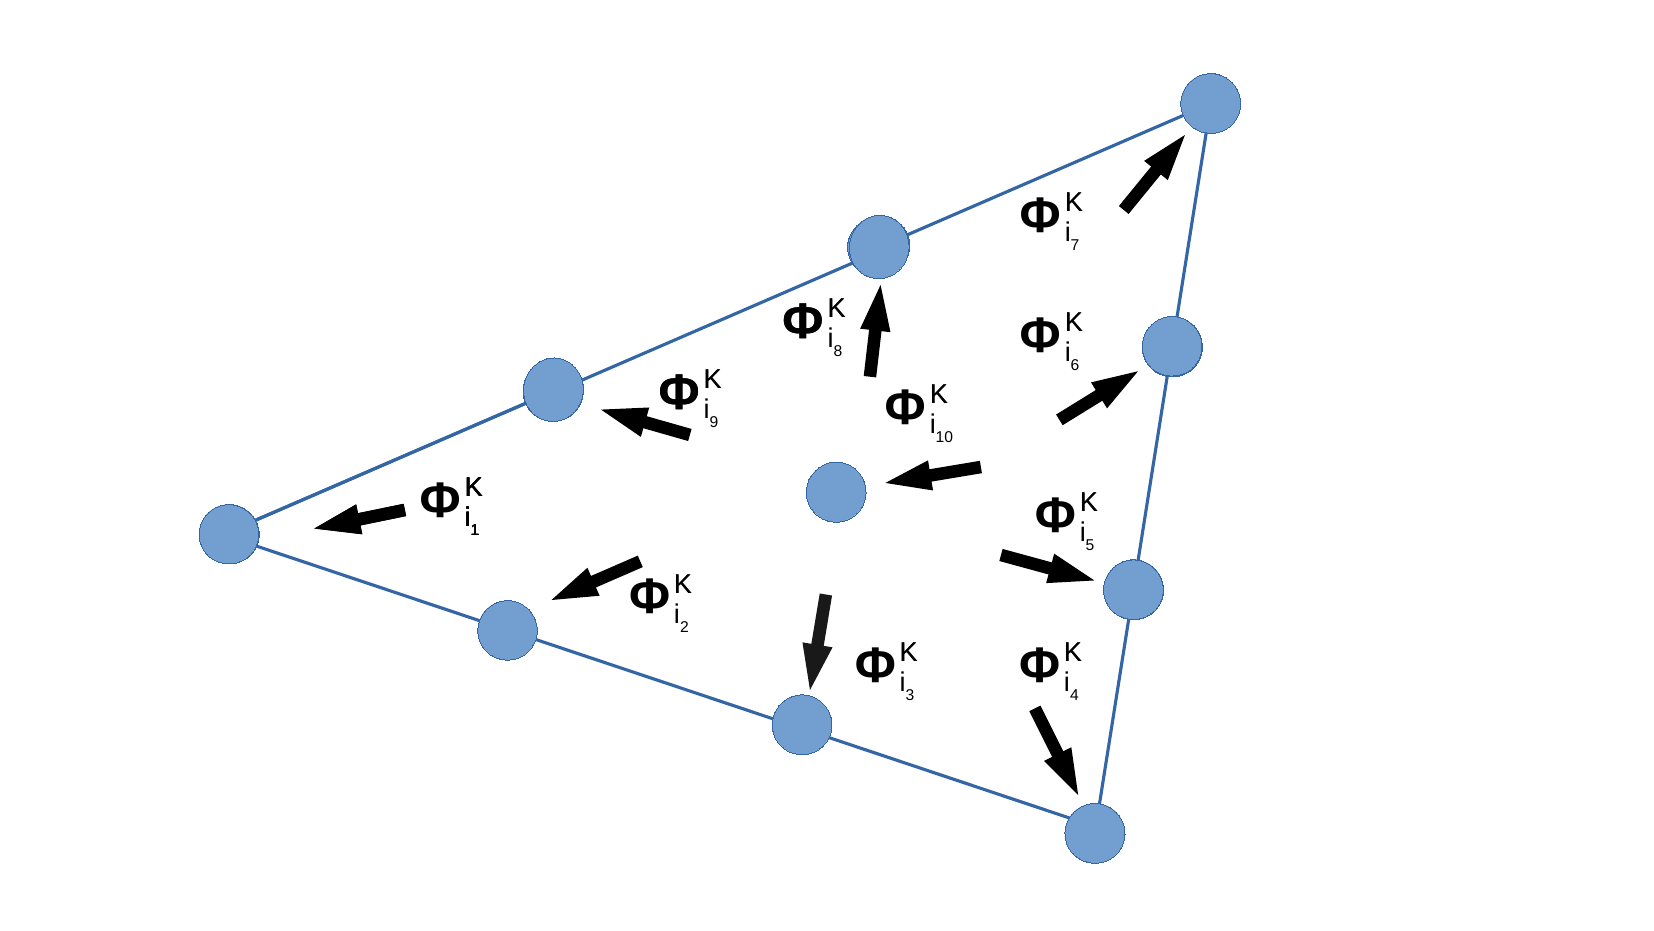

Φ
K
K
i7
Φ
Φ
K
K
Φ
K
K
i8
i6
Φ
Φ
K
K
Φ
K
K
i9
i10
Φ
K
K
K
K
Φ
K
K
i1
i1
i1
i1
i5
Φ
K
K
i2
Φ
K
Φ
K
K
K
i3
i4